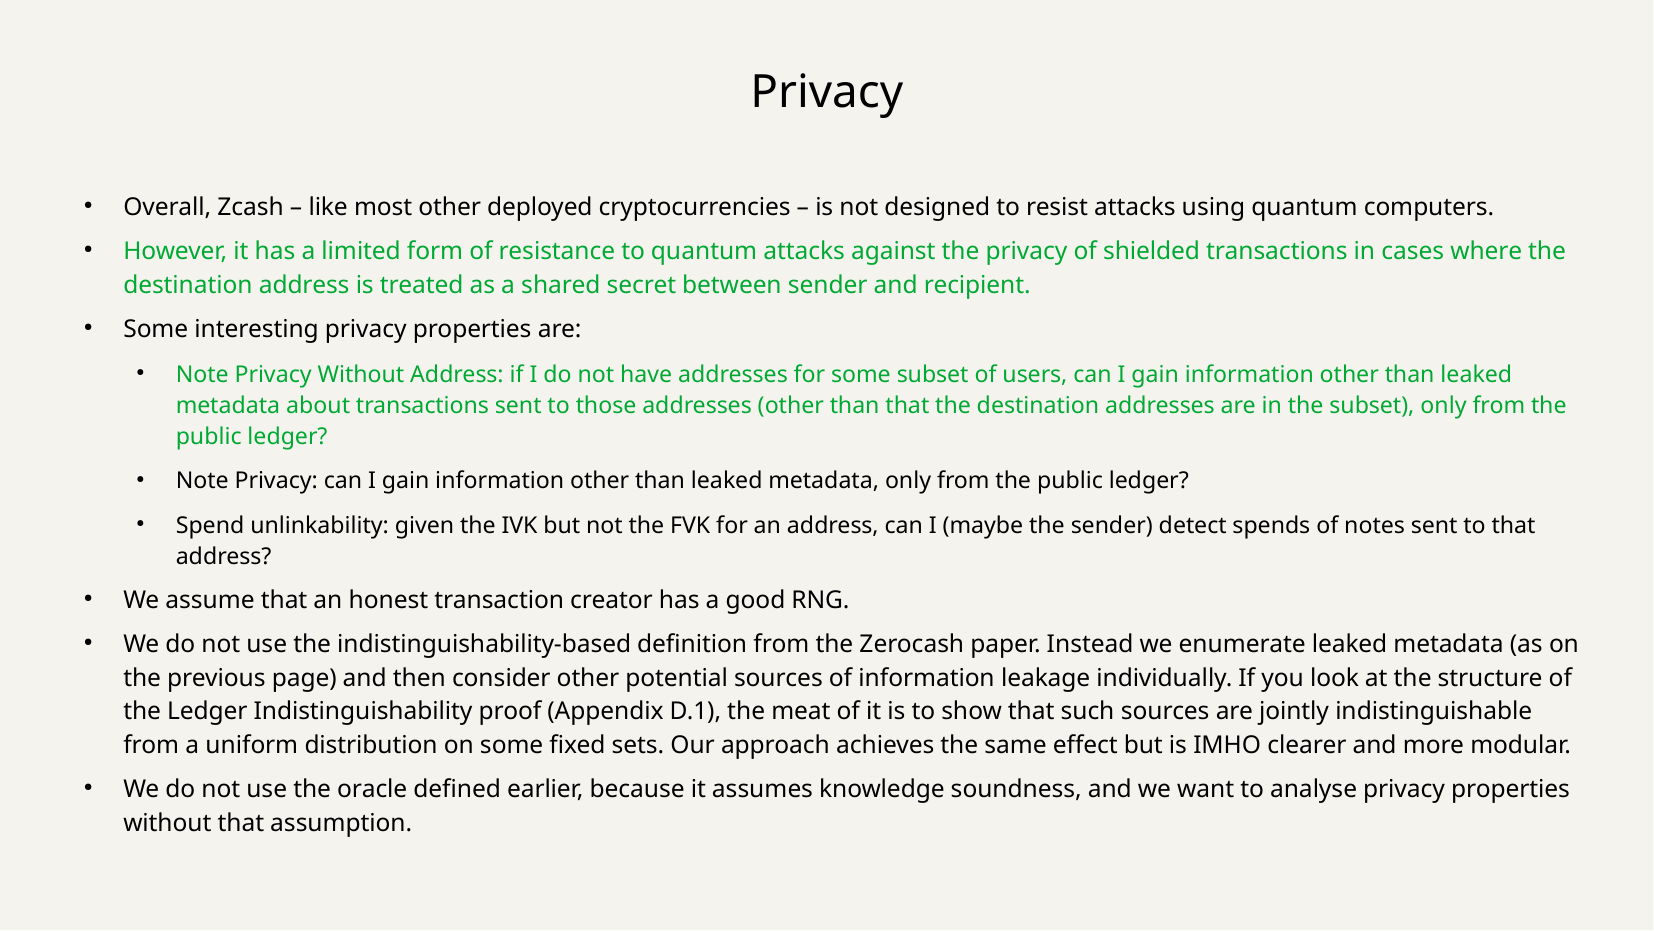

# Privacy
Overall, Zcash – like most other deployed cryptocurrencies – is not designed to resist attacks using quantum computers.
However, it has a limited form of resistance to quantum attacks against the privacy of shielded transactions in cases where the destination address is treated as a shared secret between sender and recipient.
Some interesting privacy properties are:
Note Privacy Without Address: if I do not have addresses for some subset of users, can I gain information other than leaked metadata about transactions sent to those addresses (other than that the destination addresses are in the subset), only from the public ledger?
Note Privacy: can I gain information other than leaked metadata, only from the public ledger?
Spend unlinkability: given the IVK but not the FVK for an address, can I (maybe the sender) detect spends of notes sent to that address?
We assume that an honest transaction creator has a good RNG.
We do not use the indistinguishability-based definition from the Zerocash paper. Instead we enumerate leaked metadata (as on the previous page) and then consider other potential sources of information leakage individually. If you look at the structure of the Ledger Indistinguishability proof (Appendix D.1), the meat of it is to show that such sources are jointly indistinguishable from a uniform distribution on some fixed sets. Our approach achieves the same effect but is IMHO clearer and more modular.
We do not use the oracle defined earlier, because it assumes knowledge soundness, and we want to analyse privacy properties without that assumption.